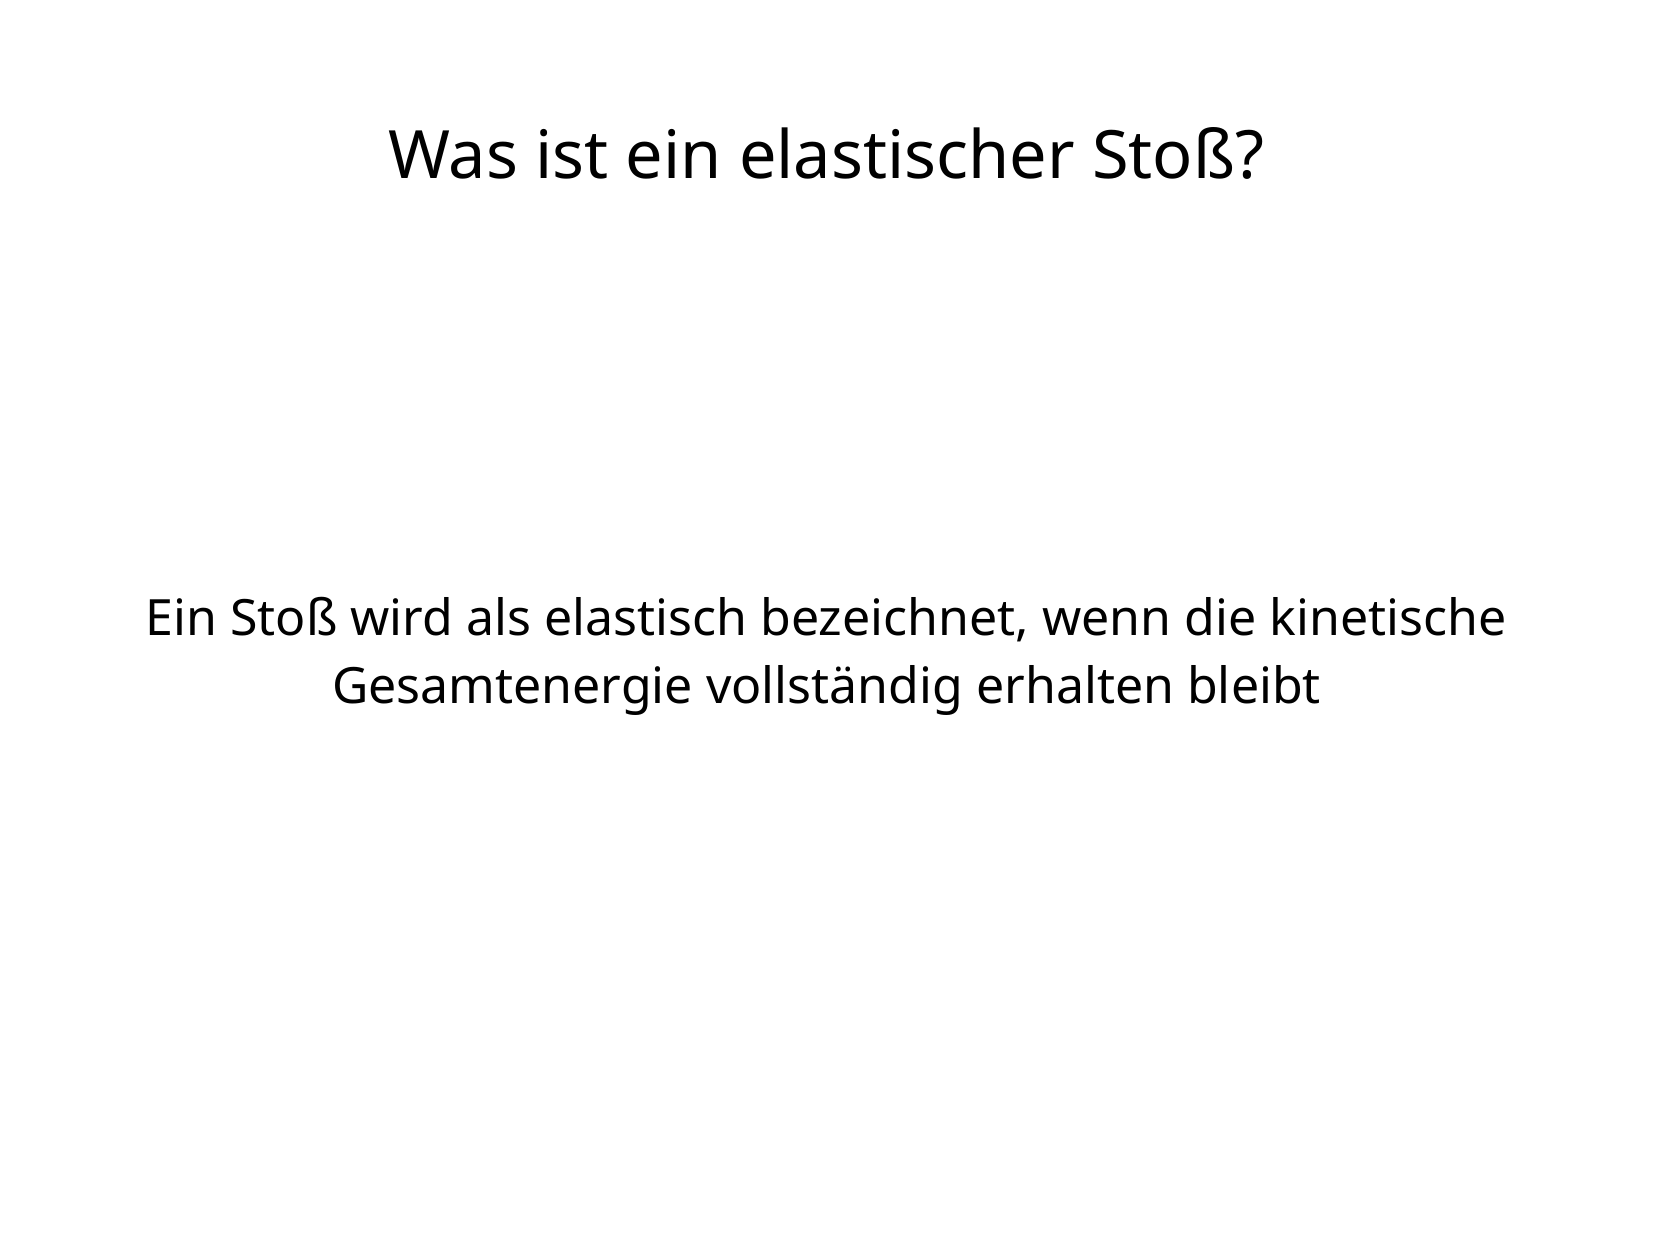

# Was ist ein elastischer Stoß?
Ein Stoß wird als elastisch bezeichnet, wenn die kinetische Gesamtenergie vollständig erhalten bleibt